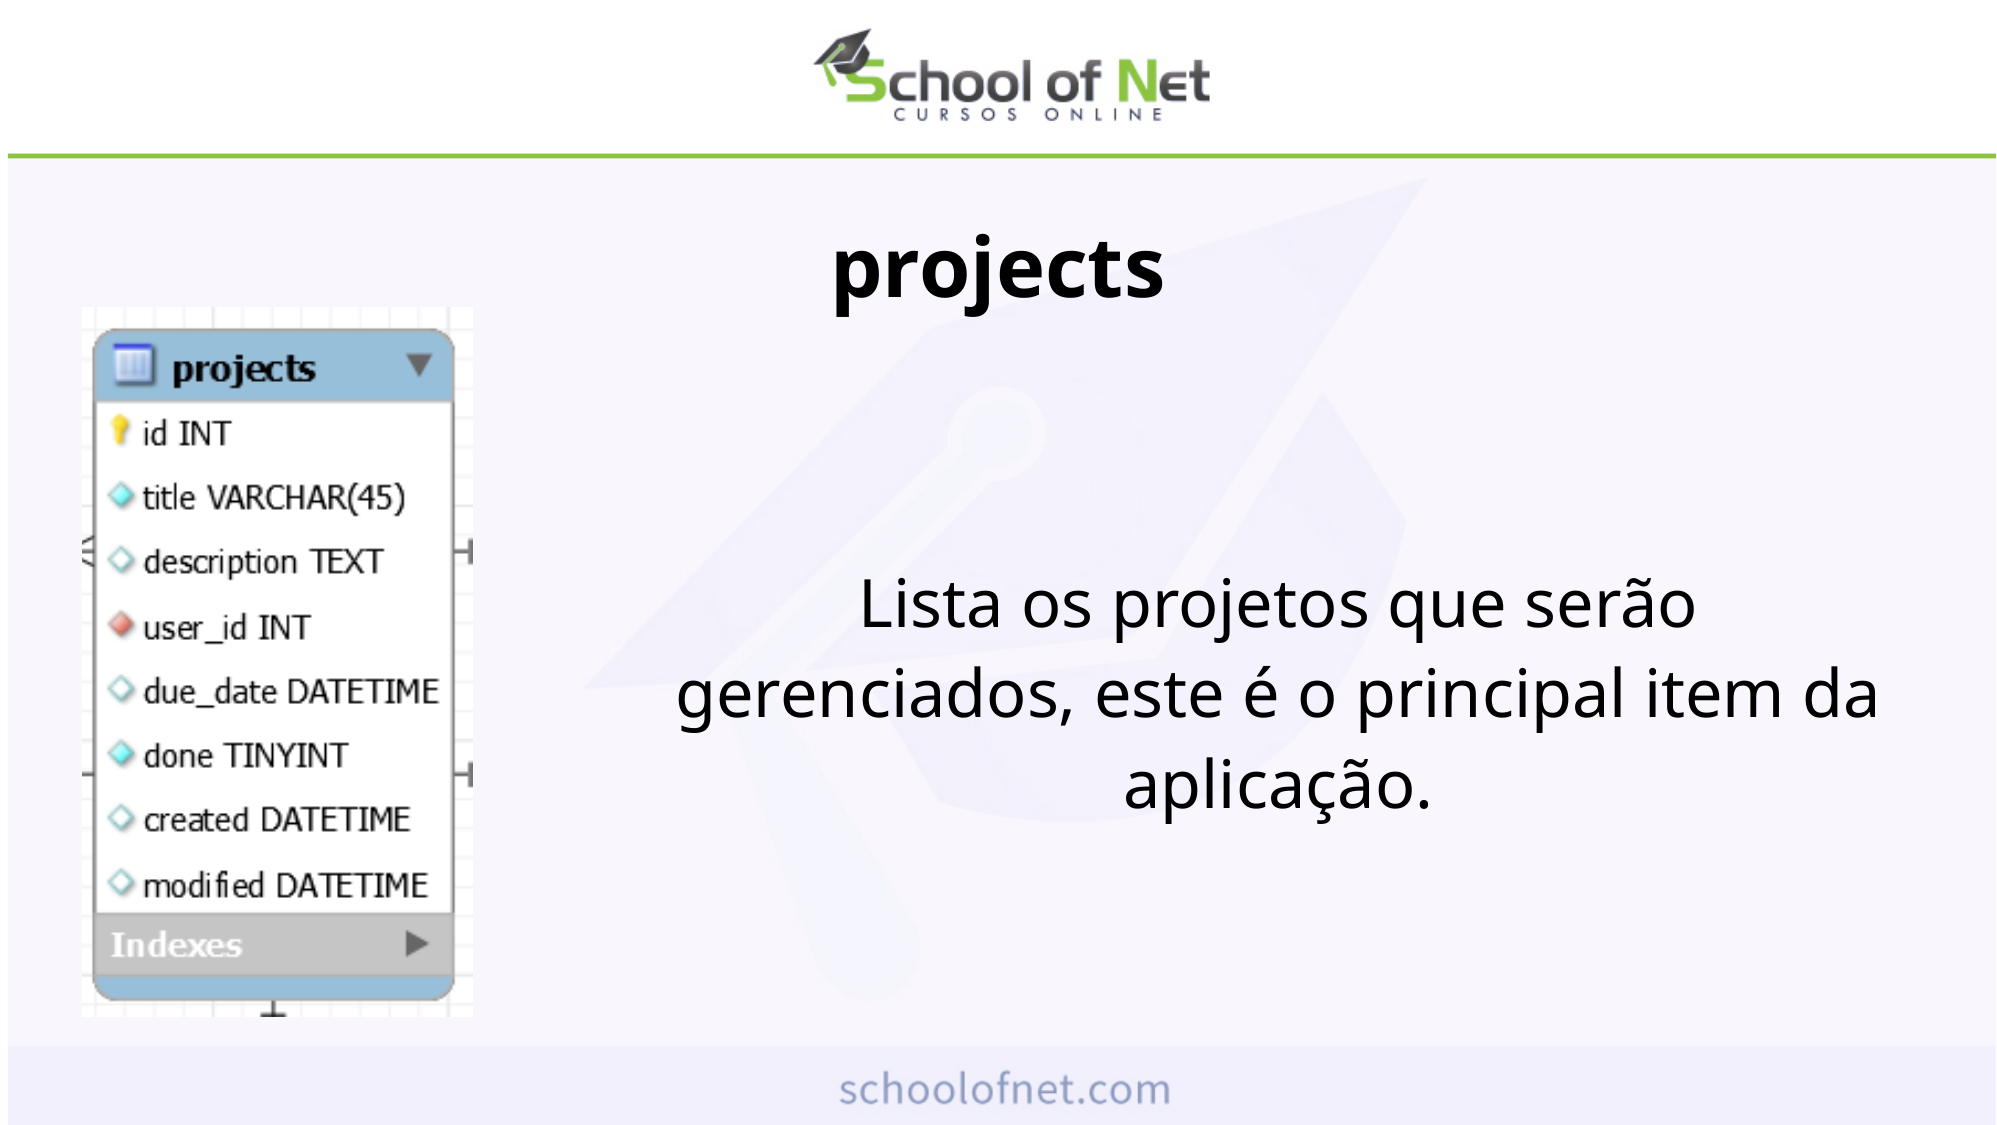

# projects
Lista os projetos que serão gerenciados, este é o principal item da aplicação.